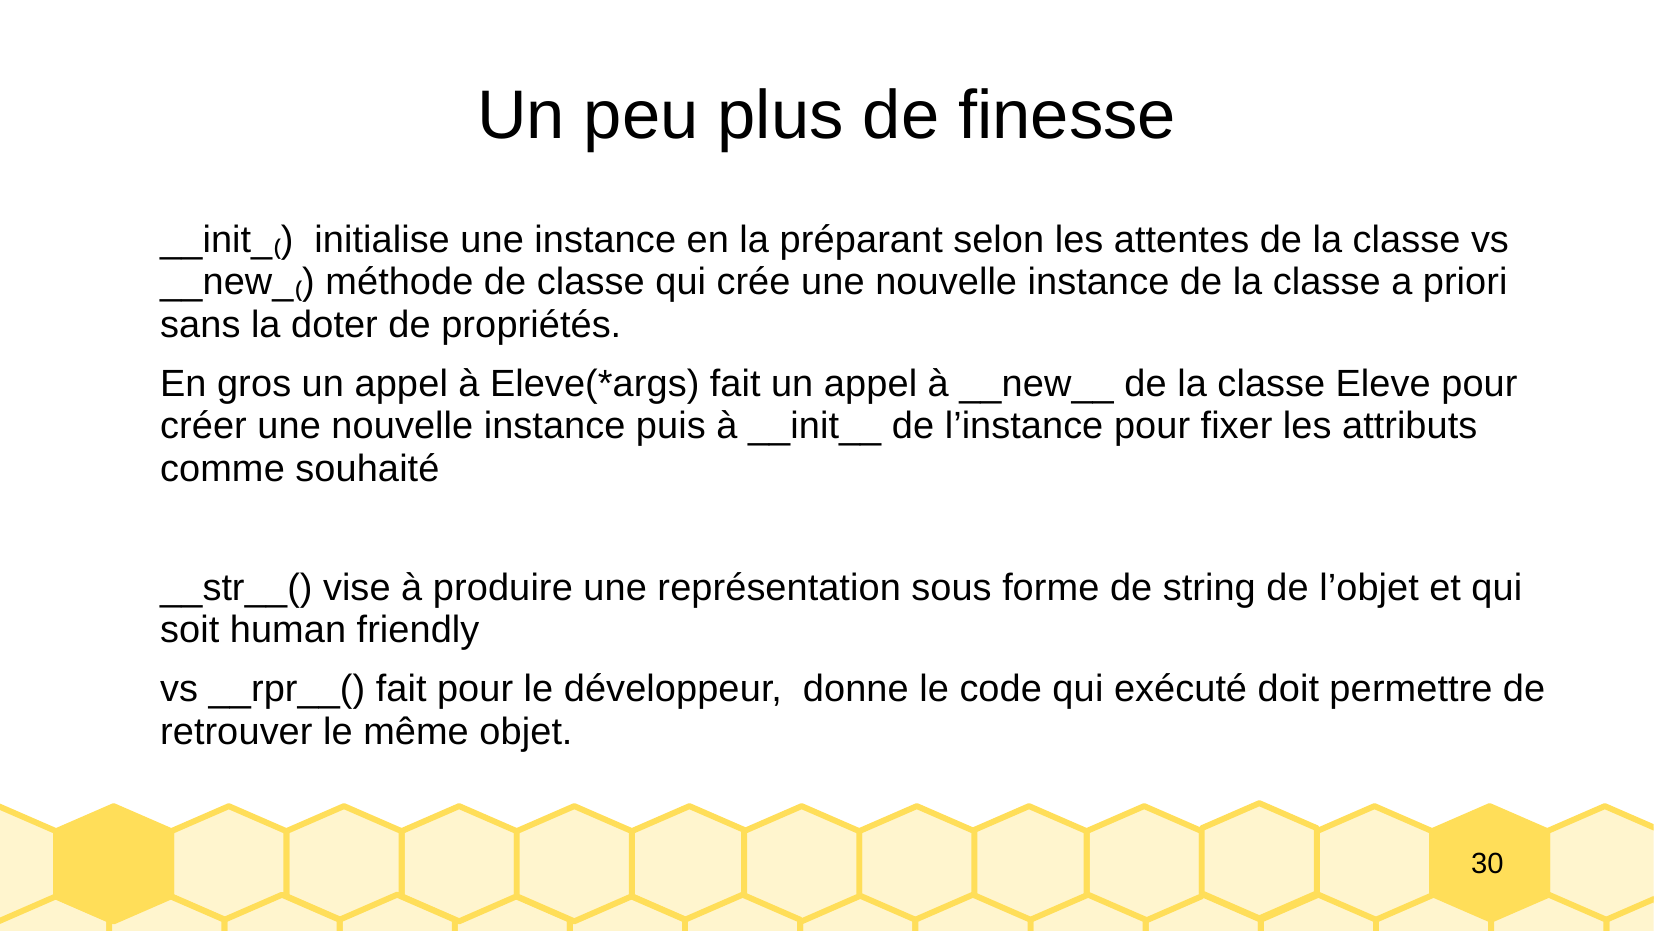

# Un peu plus de finesse
__init_₍) initialise une instance en la préparant selon les attentes de la classe vs __new_₍) méthode de classe qui crée une nouvelle instance de la classe a priori sans la doter de propriétés.
En gros un appel à Eleve(*args) fait un appel à __new__ de la classe Eleve pour créer une nouvelle instance puis à __init__ de l’instance pour fixer les attributs comme souhaité
__str__() vise à produire une représentation sous forme de string de l’objet et qui soit human friendly
vs __rpr__() fait pour le développeur, donne le code qui exécuté doit permettre de retrouver le même objet.